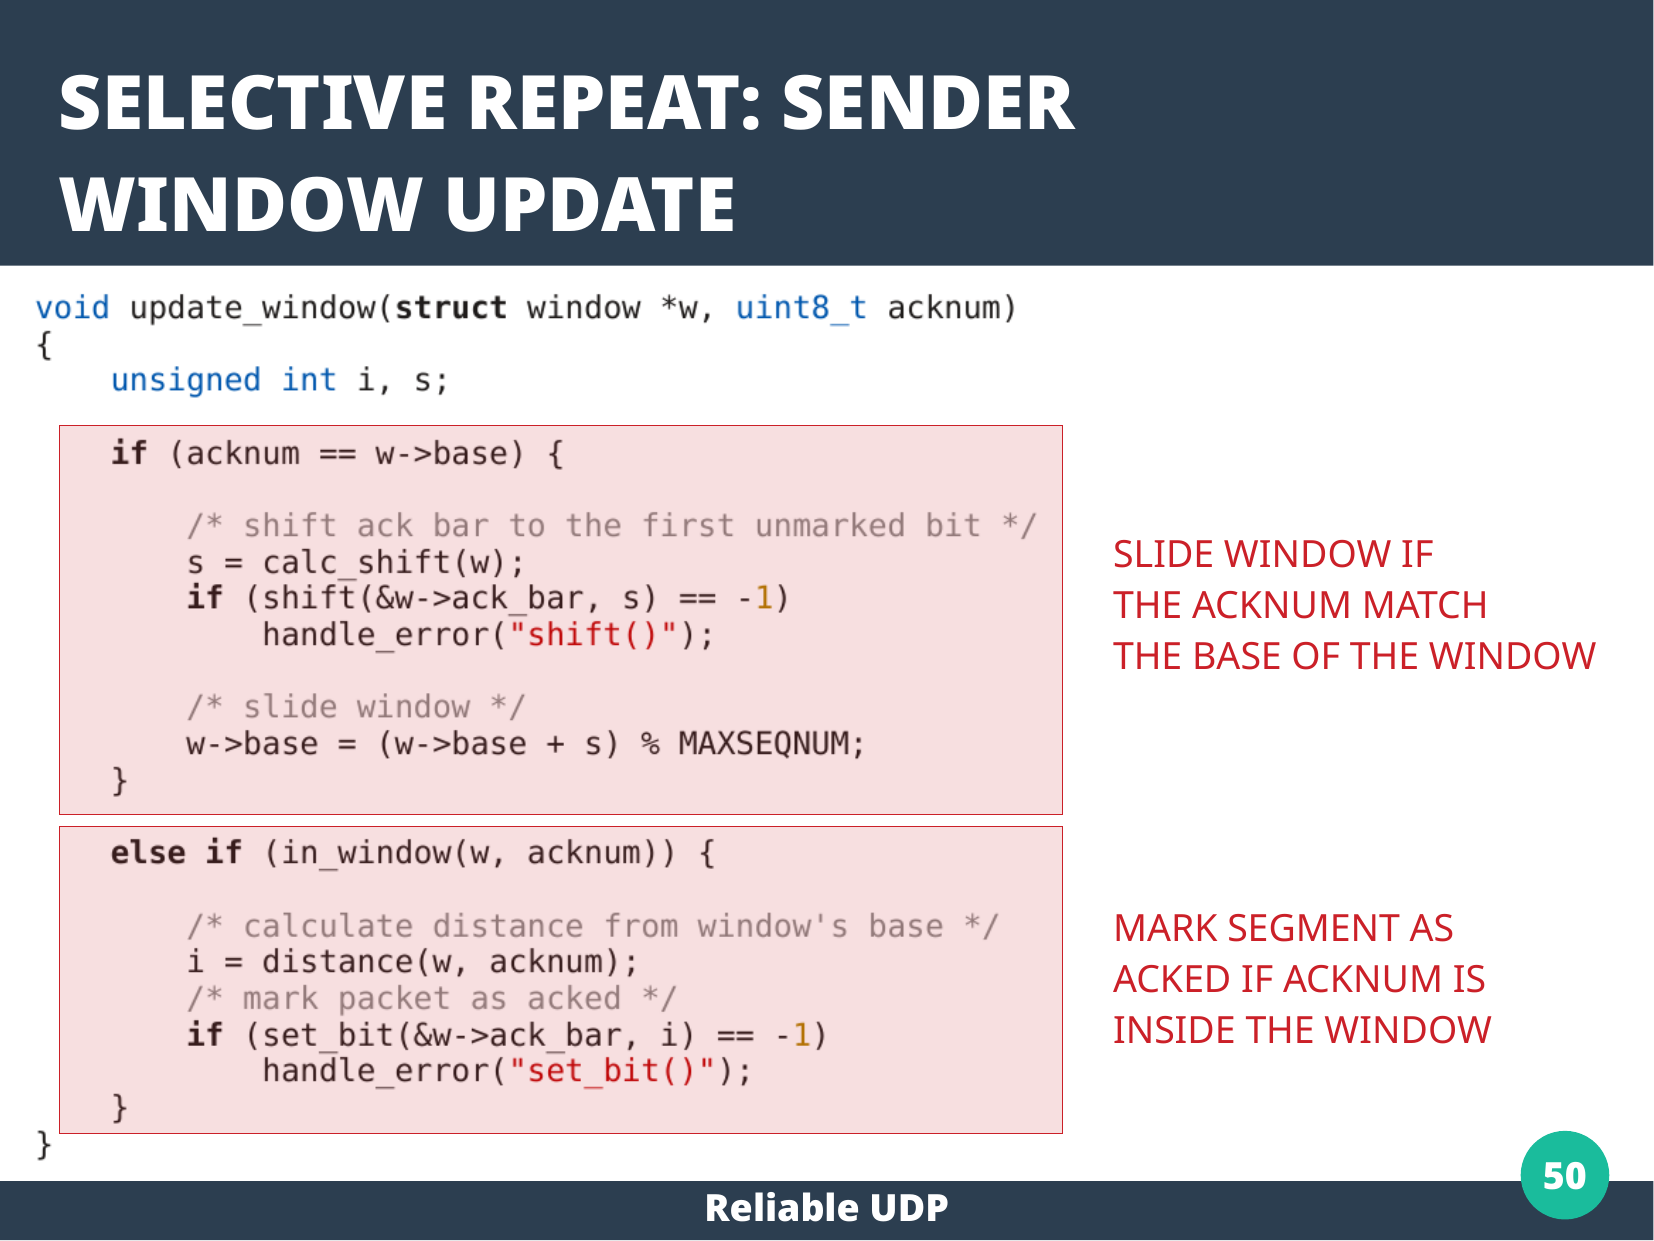

# SELECTIVE REPEAT: SENDER WINDOW UPDATE
SLIDE WINDOW IF
THE ACKNUM MATCH
THE BASE OF THE WINDOW
MARK SEGMENT AS
ACKED IF ACKNUM IS
INSIDE THE WINDOW
50
Reliable UDP